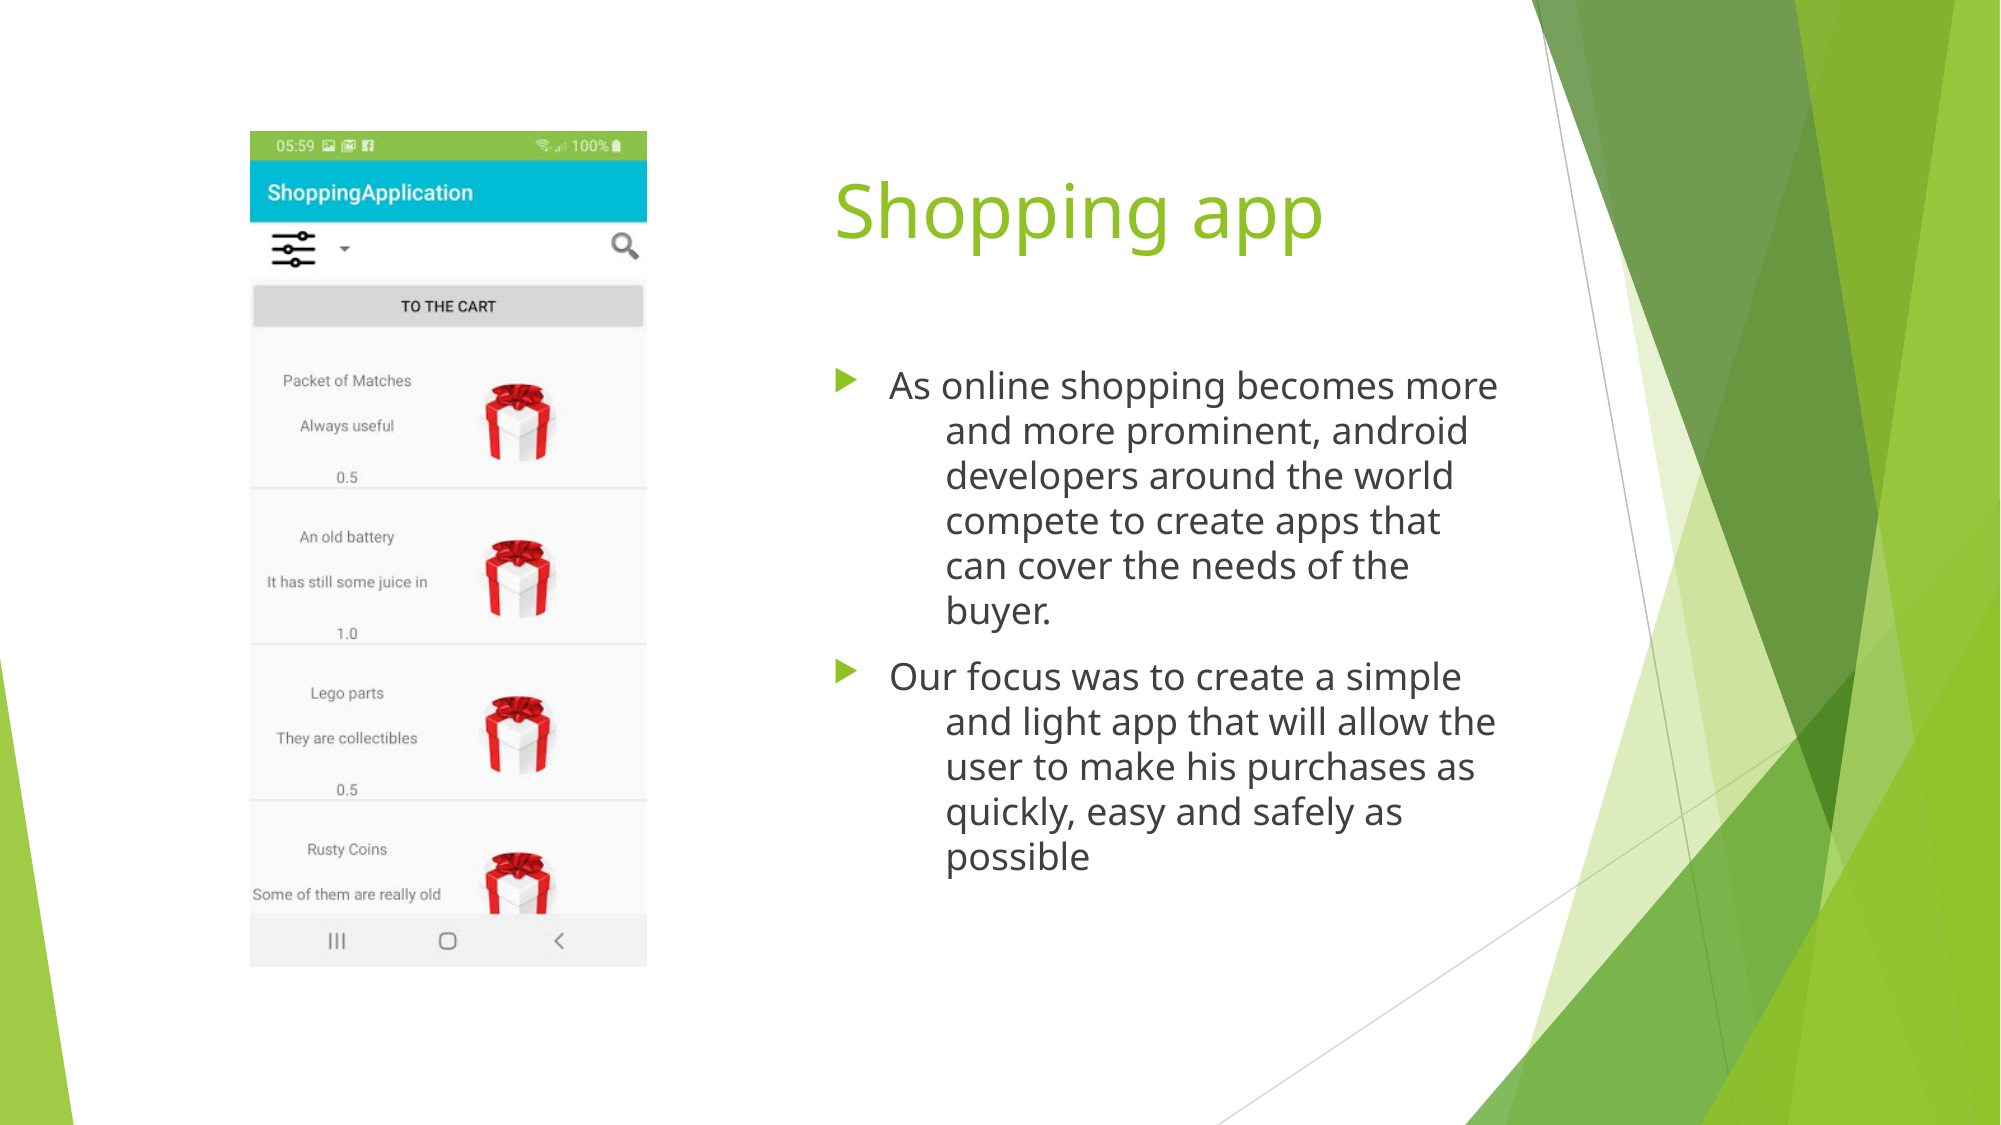

# Shopping app
As online shopping becomes more and more prominent, android developers around the world compete to create apps that can cover the needs of the buyer.
Our focus was to create a simple and light app that will allow the user to make his purchases as quickly, easy and safely as possible